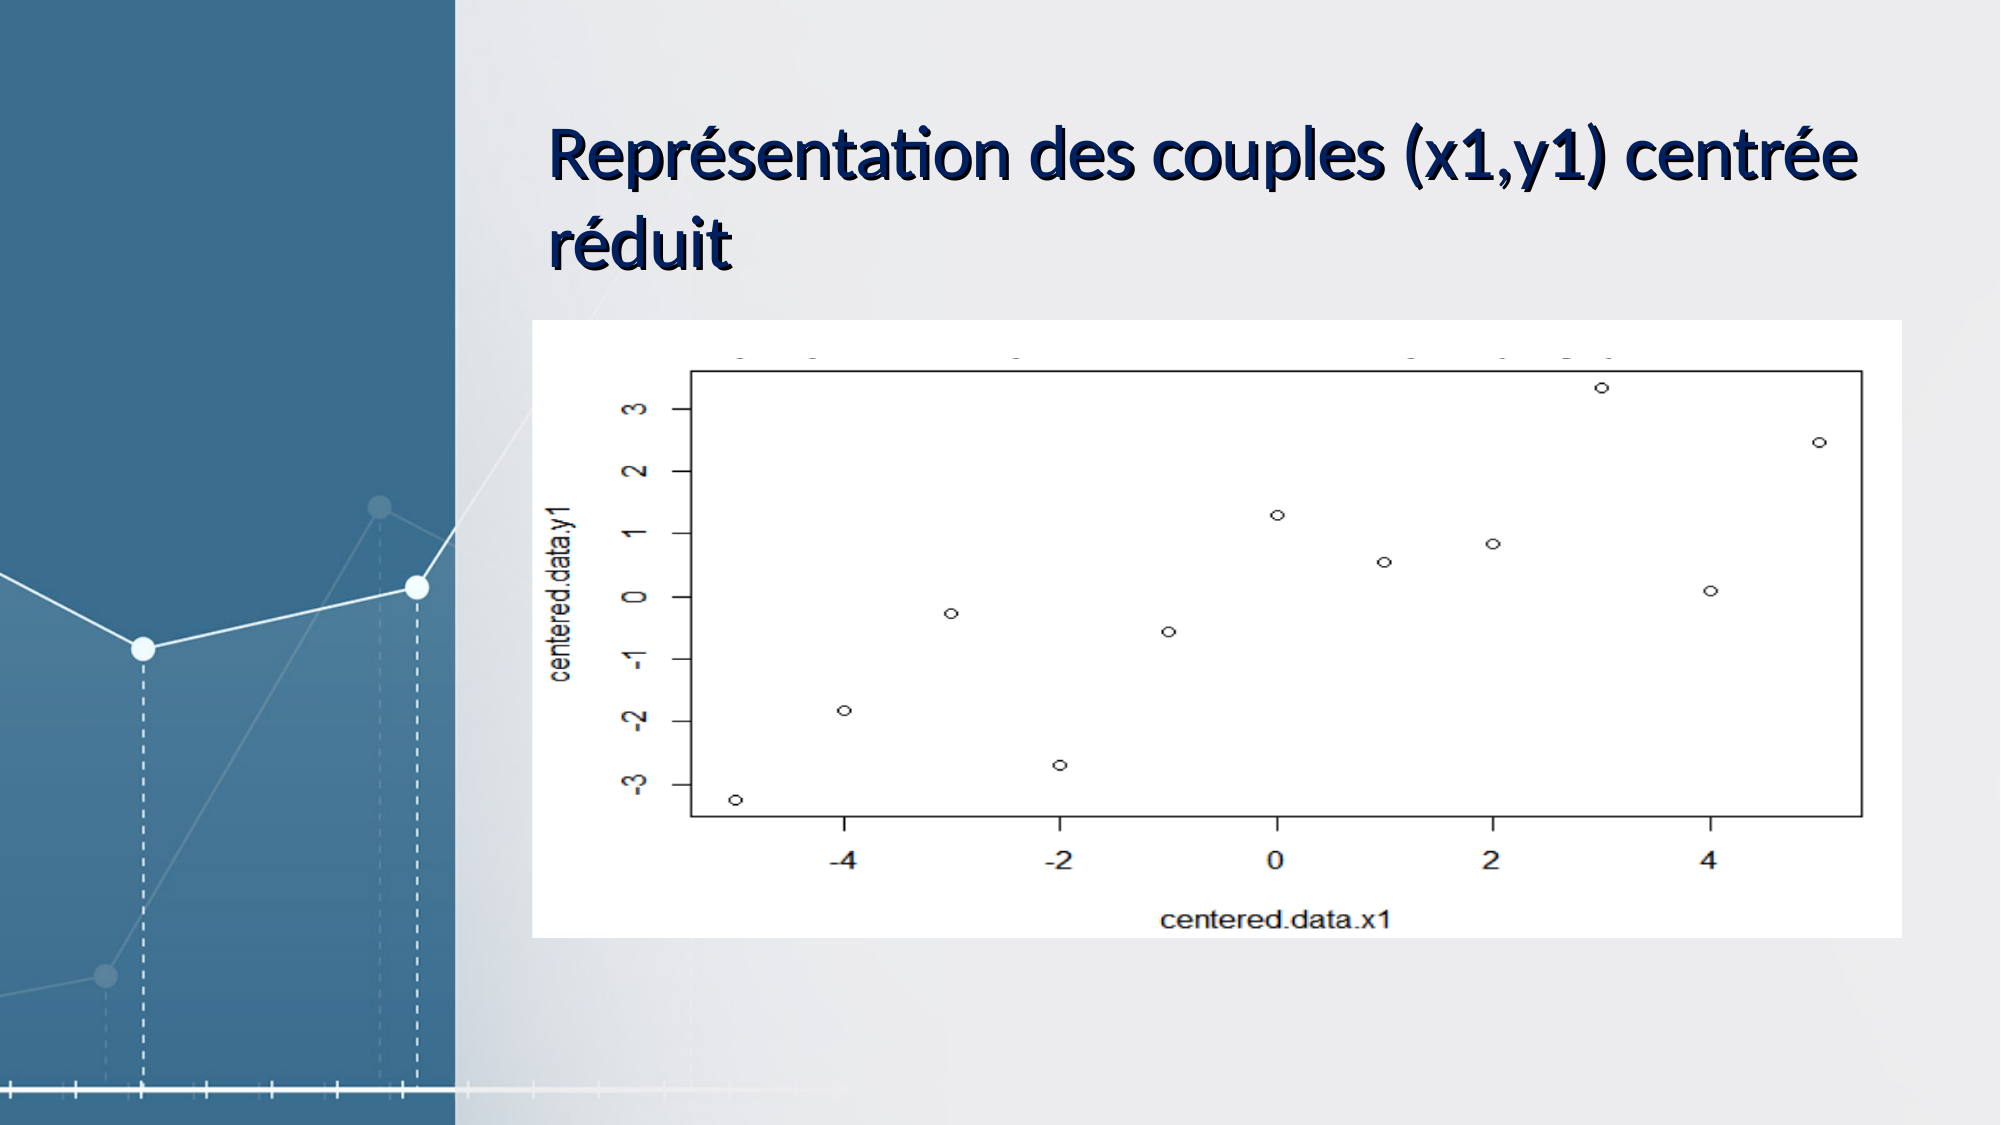

# Représentation des couples (x1,y1) centrée réduit